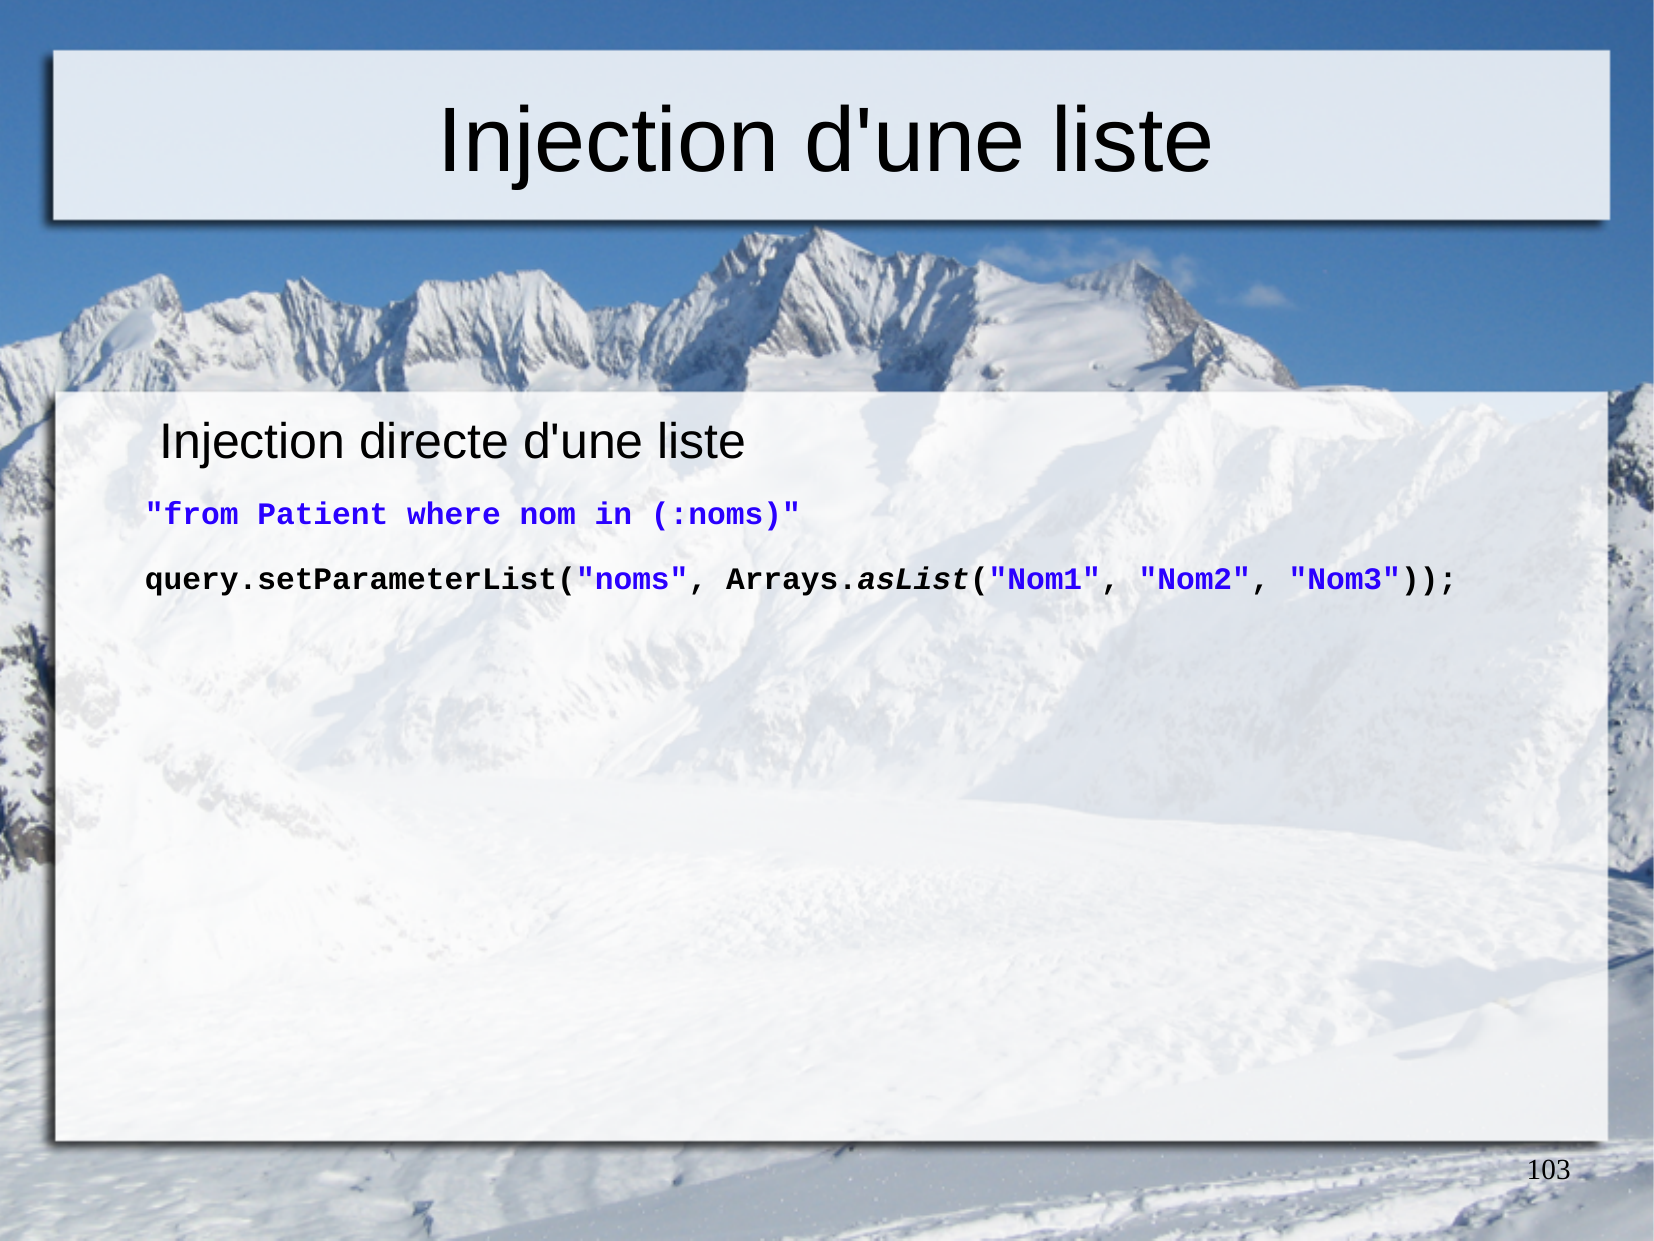

# Injection d'une liste
Injection directe d'une liste
 "from Patient where nom in (:noms)"
 query.setParameterList("noms", Arrays.asList("Nom1", "Nom2", "Nom3"));
103